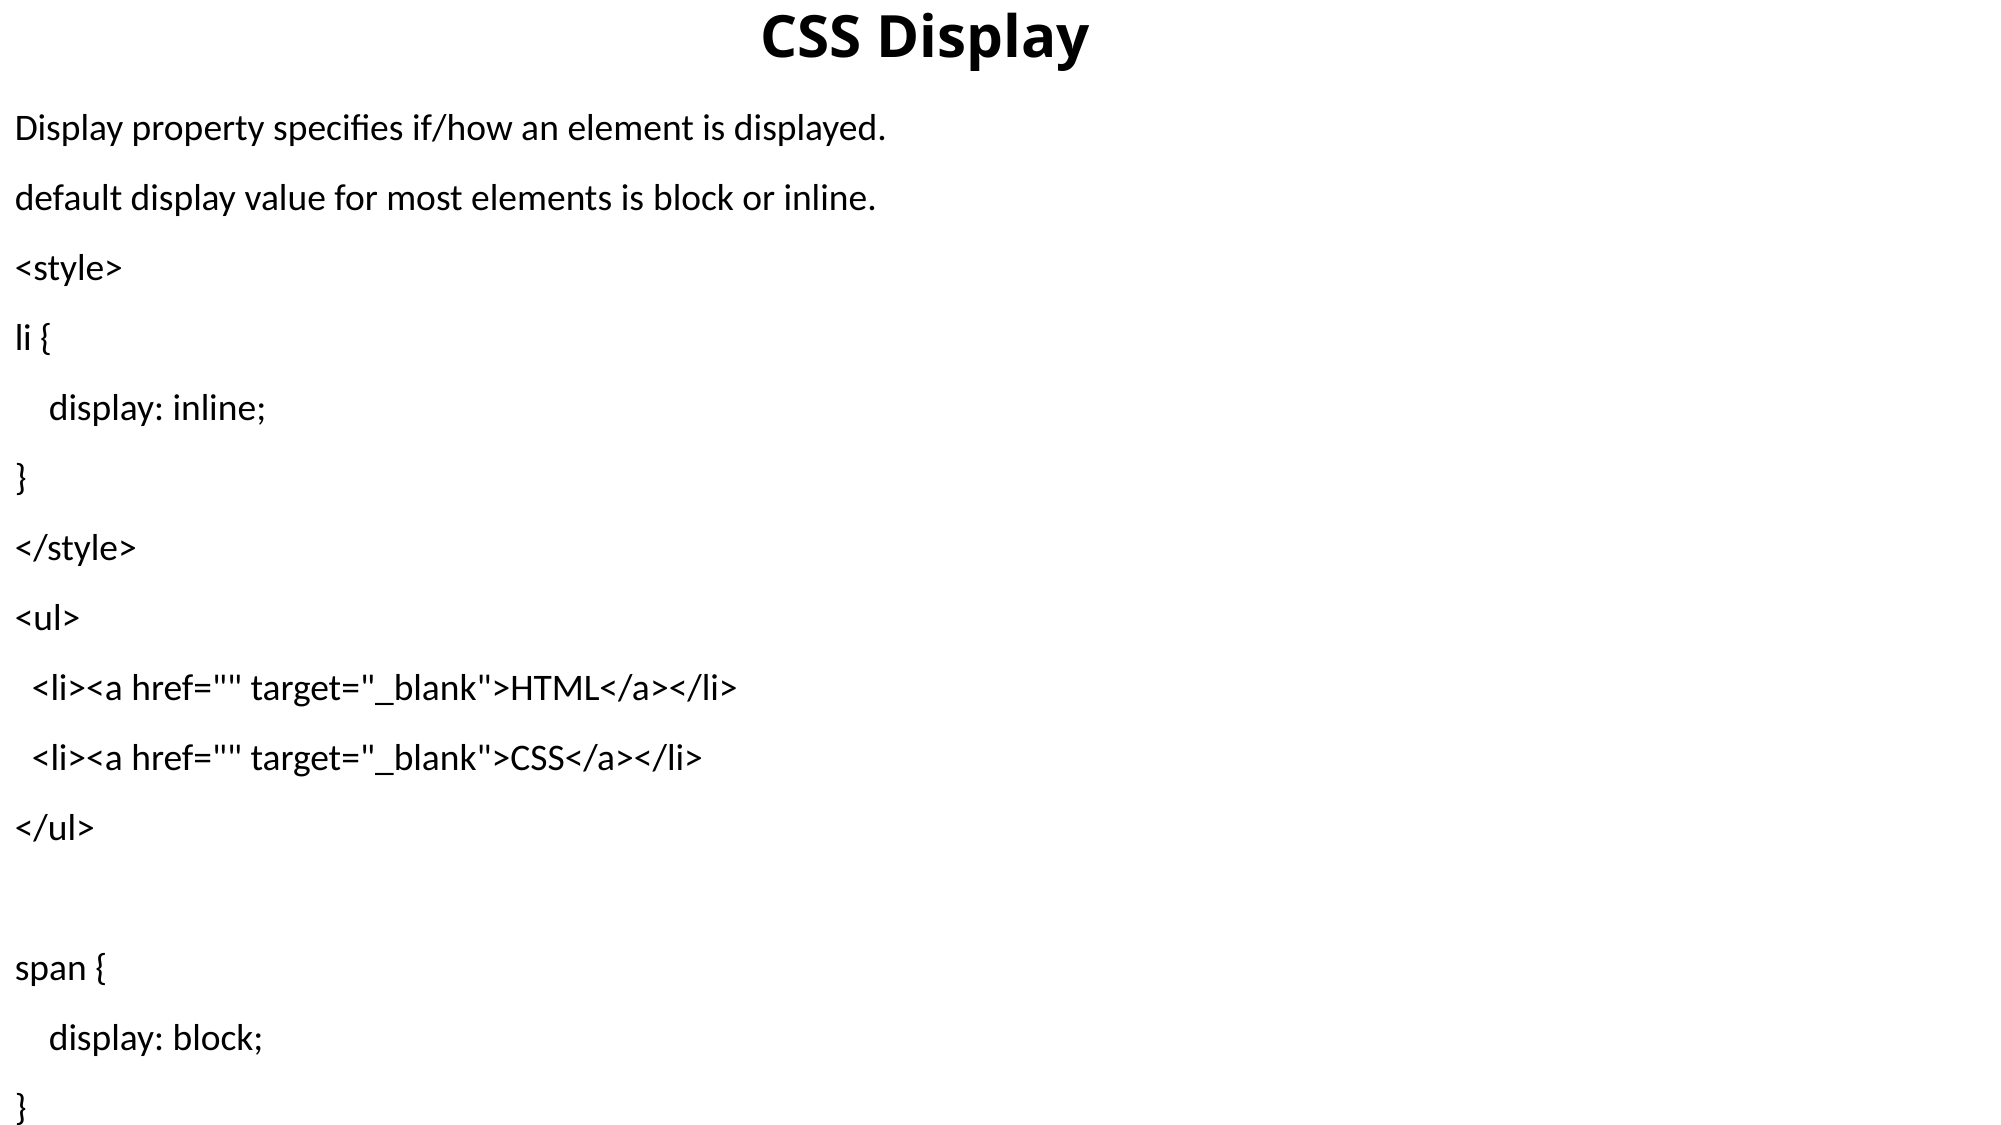

# CSS Display
Display property specifies if/how an element is displayed.
default display value for most elements is block or inline.
<style>
li {
 display: inline;
}
</style>
<ul>
 <li><a href="" target="_blank">HTML</a></li>
 <li><a href="" target="_blank">CSS</a></li>
</ul>
span {
 display: block;
}
<span>abc</span> <span>def</span>
visibility:hidden;